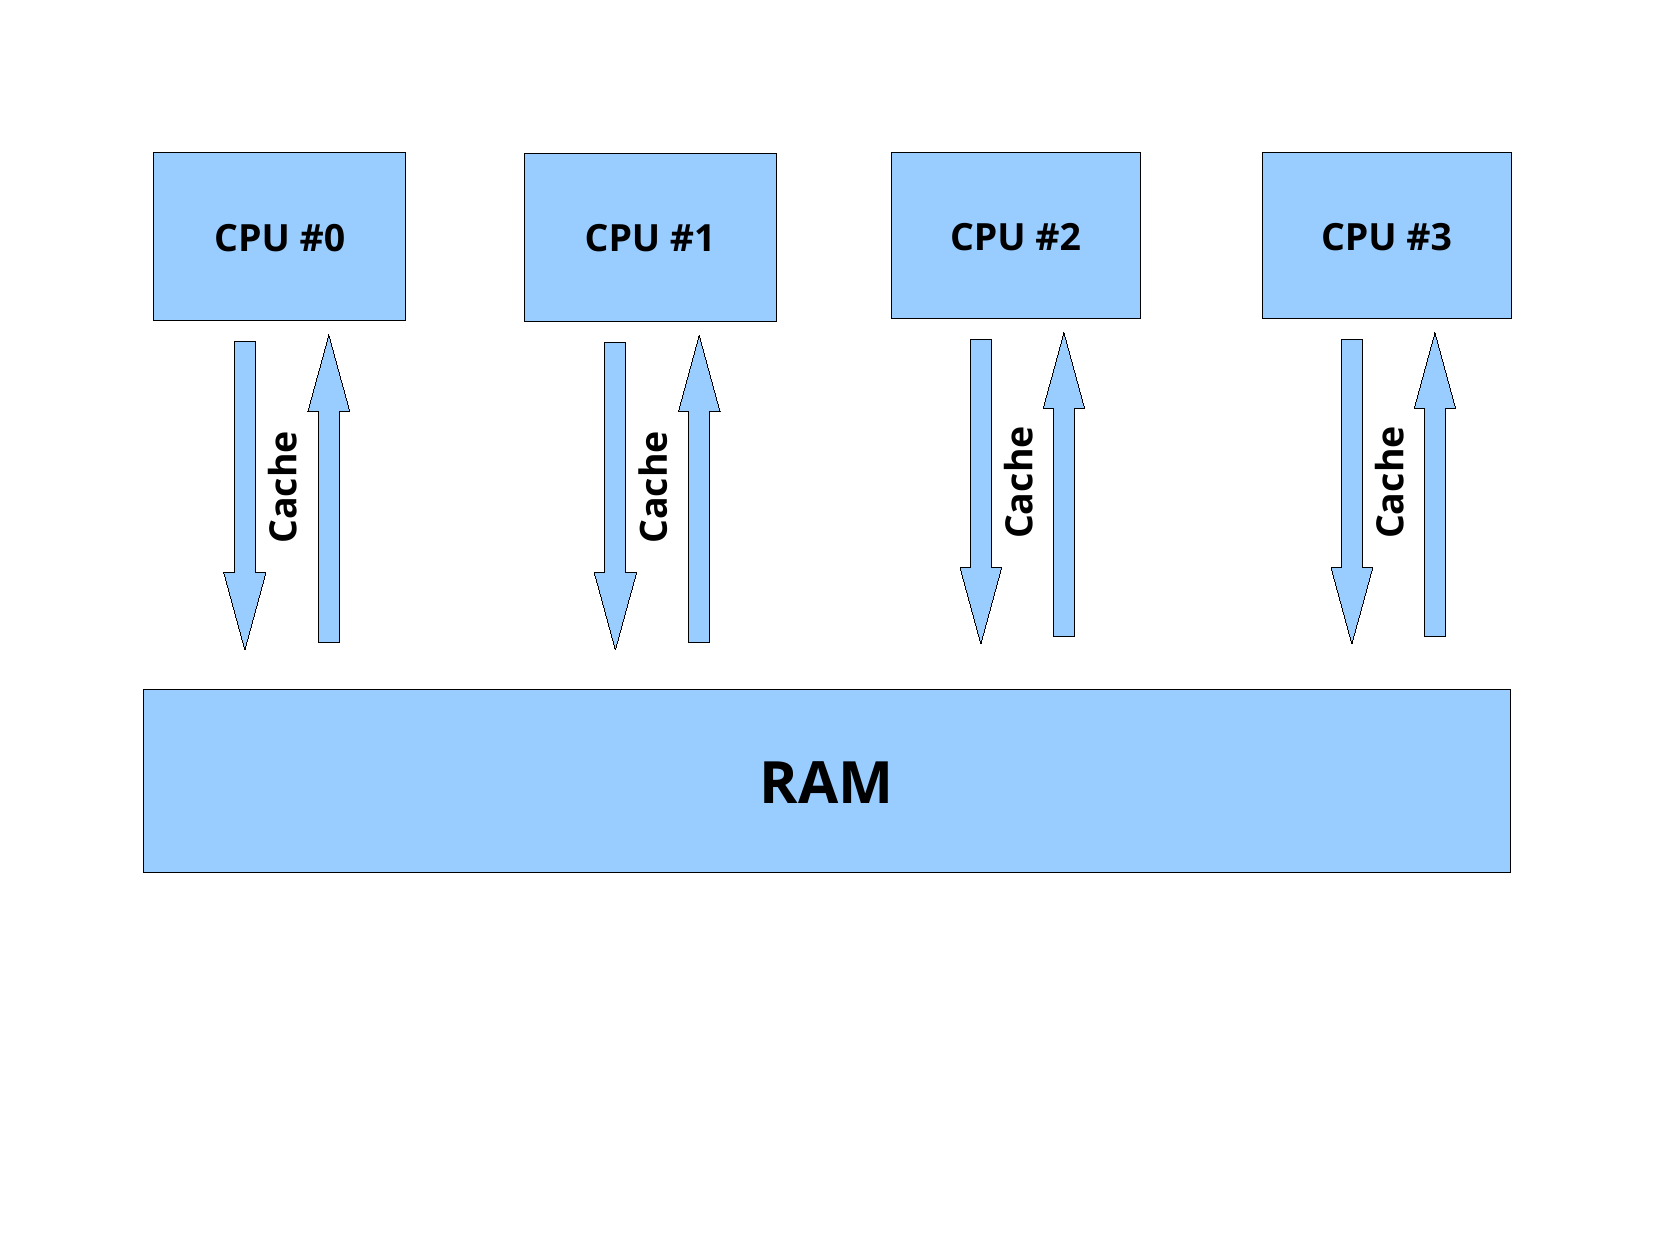

CPU #0
Cache
CPU #2
Cache
CPU #3
Cache
CPU #1
Cache
RAM